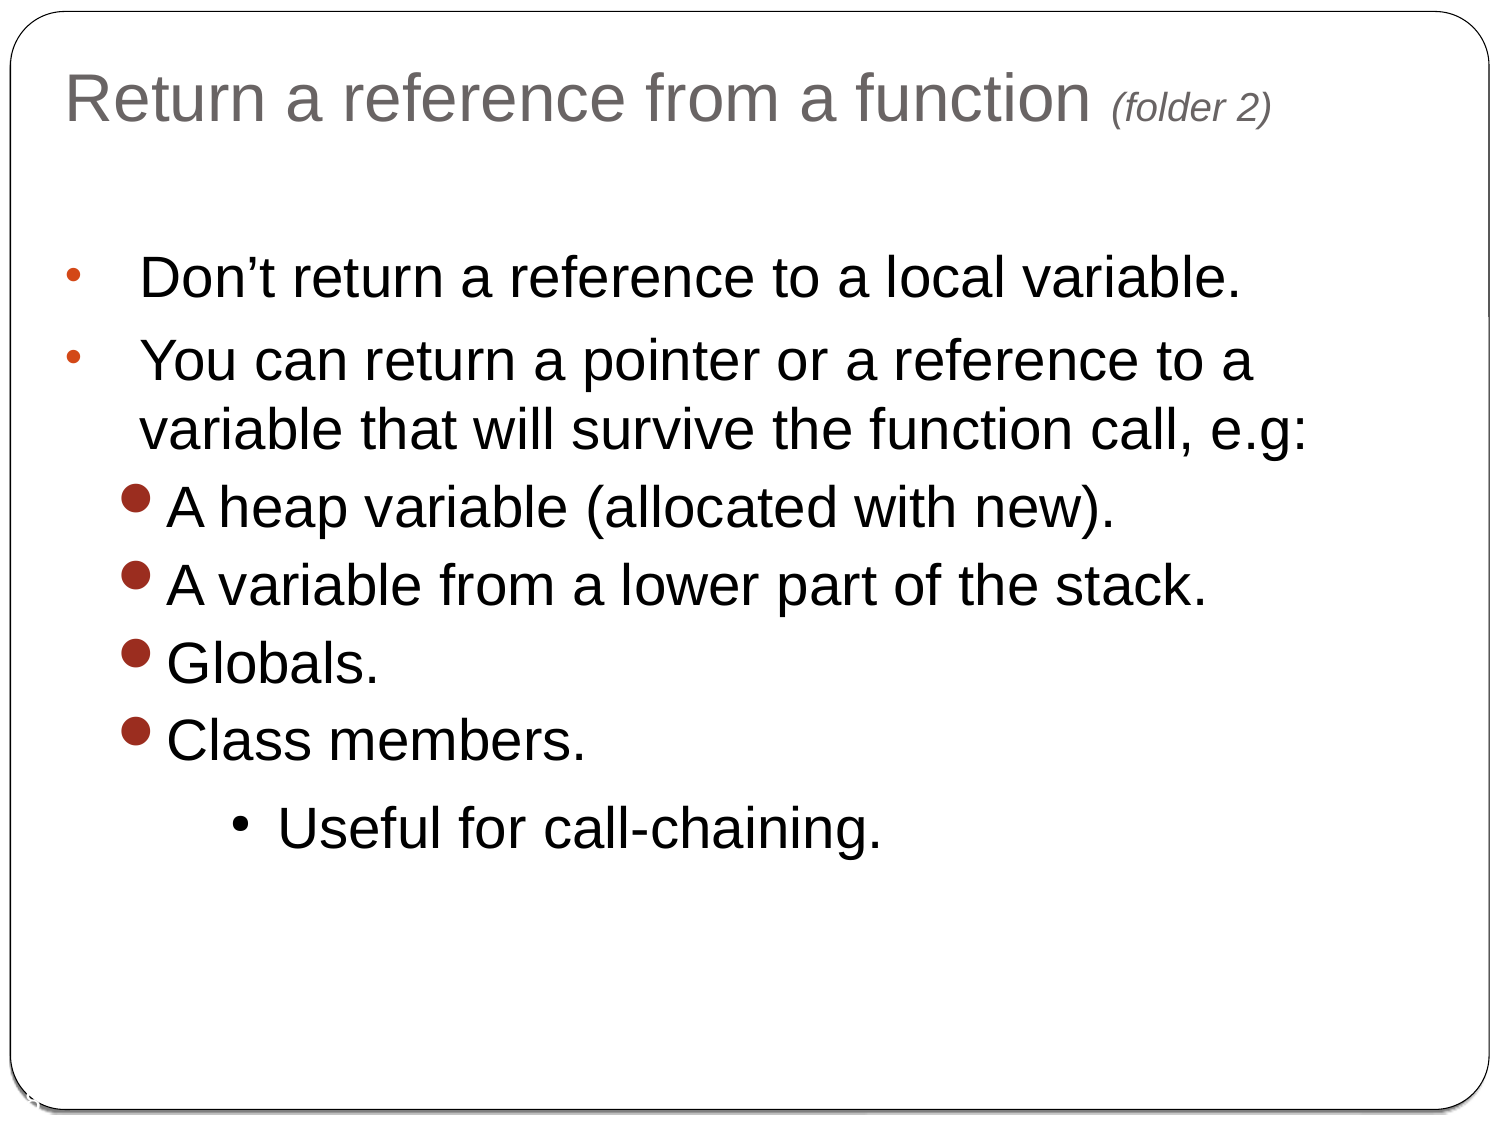

# Return a reference from a function (folder 2)
Don’t return a reference to a local variable.
You can return a pointer or a reference to a variable that will survive the function call, e.g:
A heap variable (allocated with new).
A variable from a lower part of the stack.
Globals.
Class members.
Useful for call-chaining.